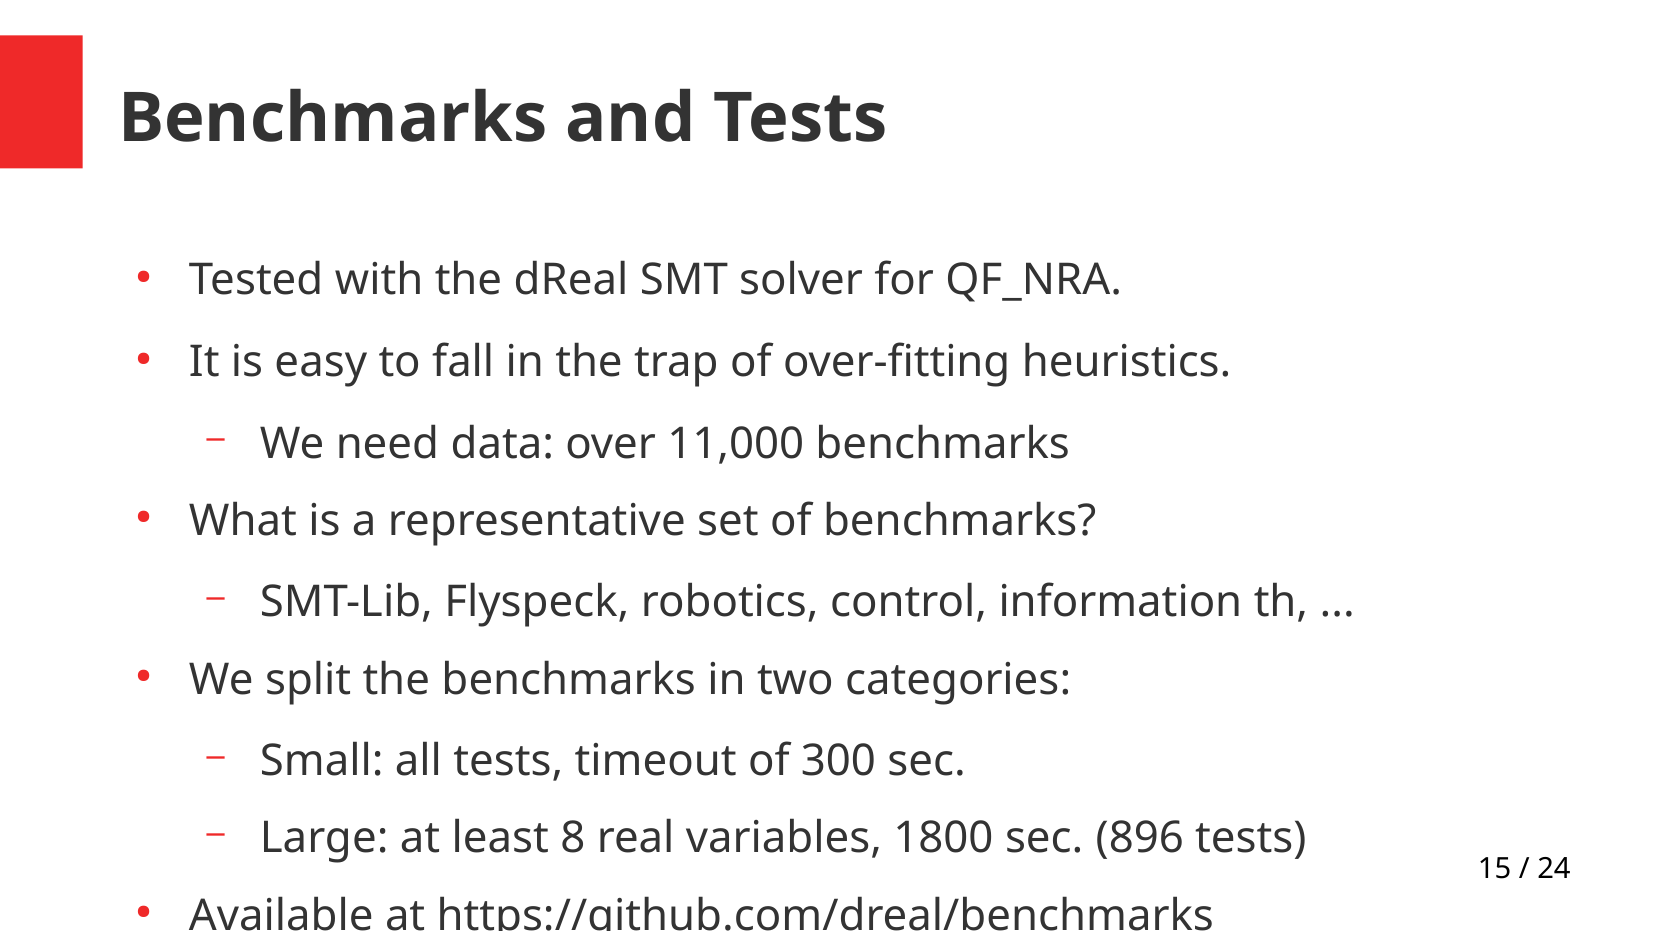

# Benchmarks and Tests
Tested with the dReal SMT solver for QF_NRA.
It is easy to fall in the trap of over-fitting heuristics.
We need data: over 11,000 benchmarks
What is a representative set of benchmarks?
SMT-Lib, Flyspeck, robotics, control, information th, ...
We split the benchmarks in two categories:
Small: all tests, timeout of 300 sec.
Large: at least 8 real variables, 1800 sec. (896 tests)
Available at https://github.com/dreal/benchmarks
15